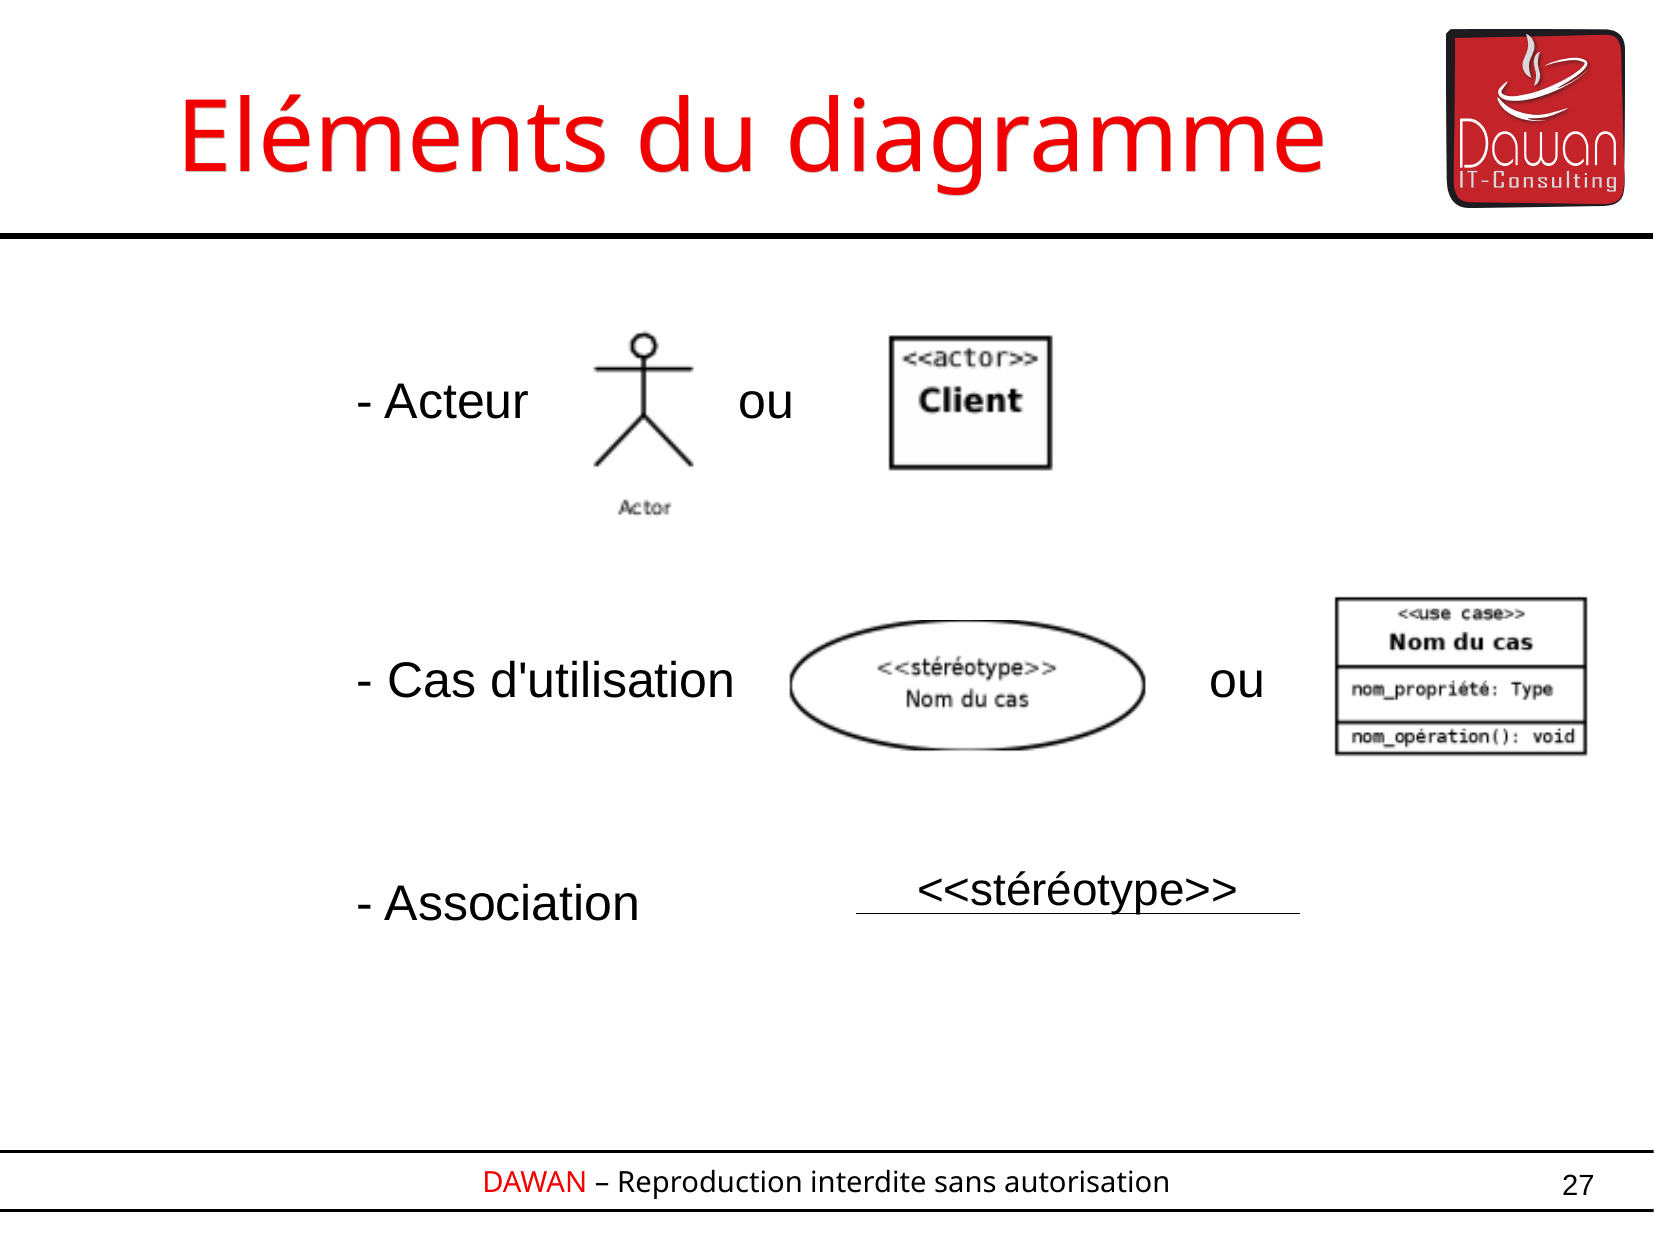

# Eléments du diagramme
- Acteur ou
- Cas d'utilisation ou
- Association
<<stéréotype>>
27